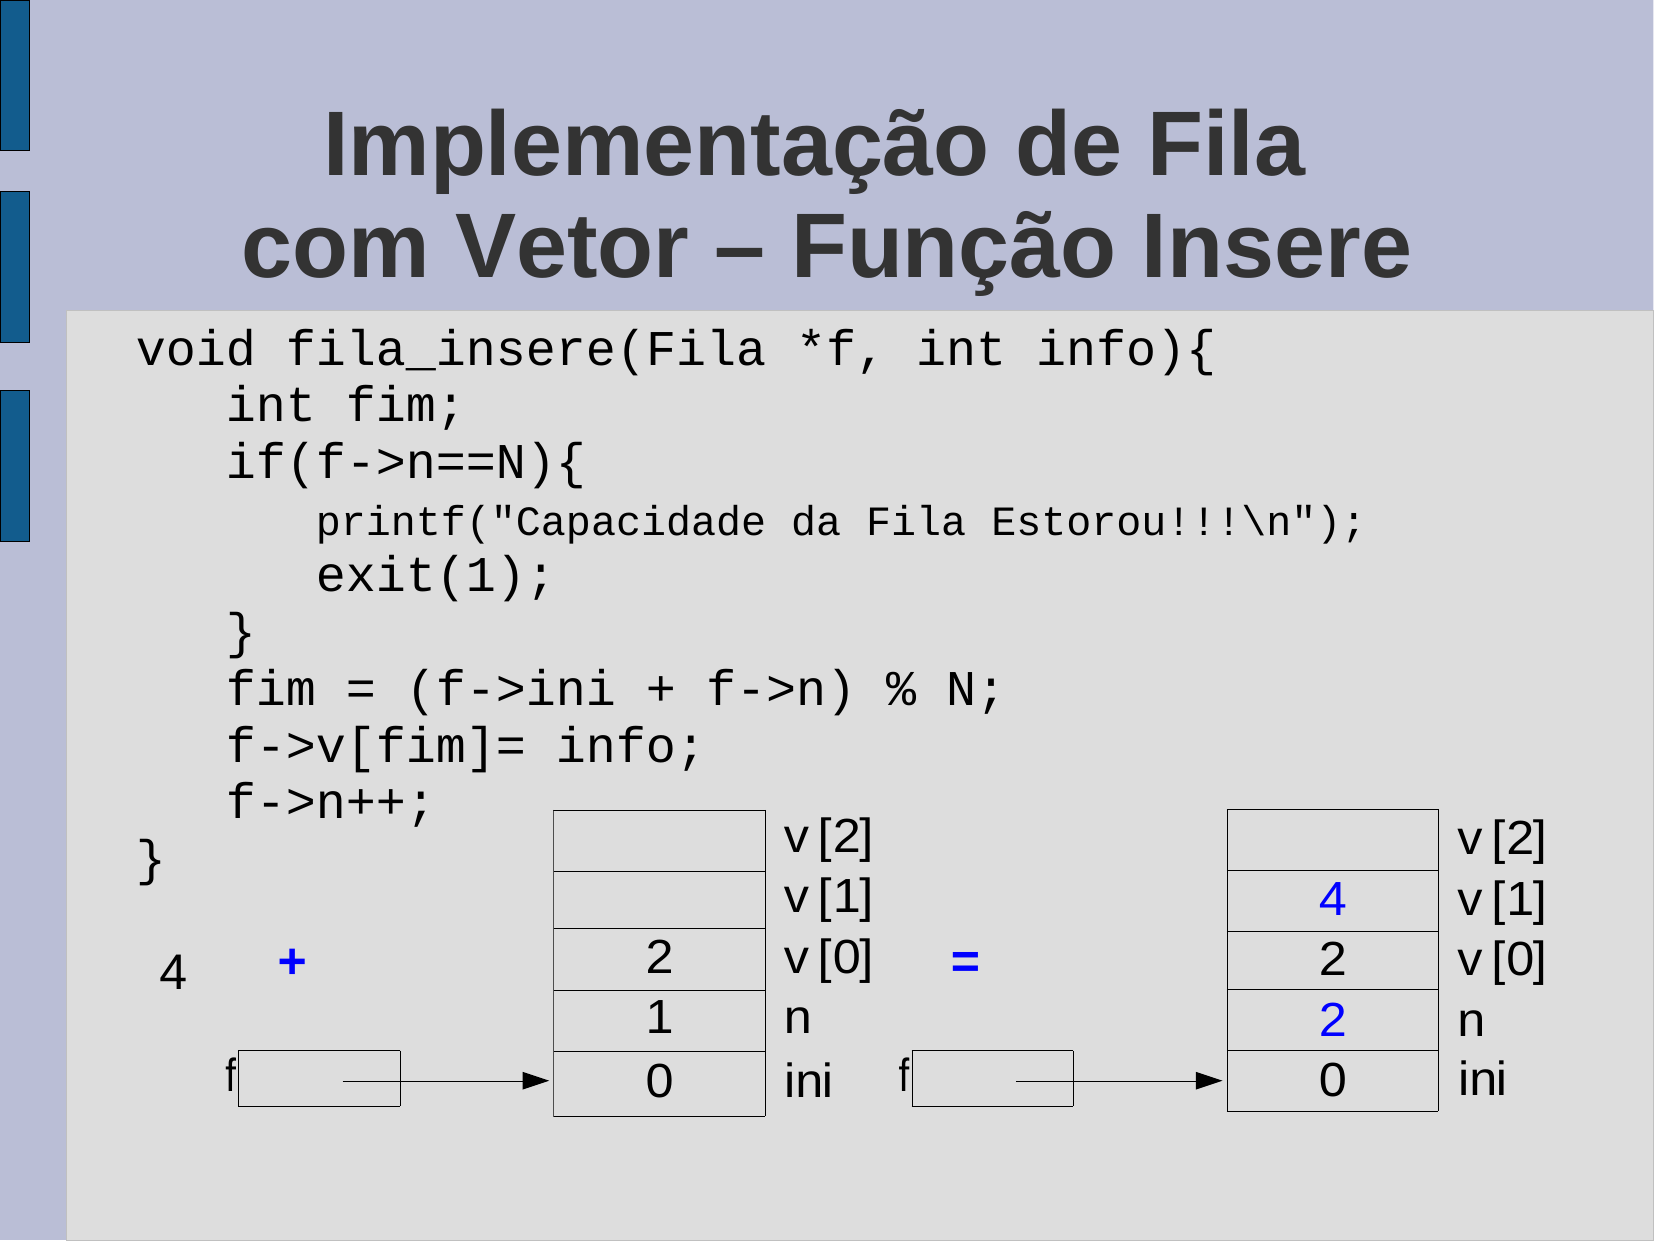

# Implementação de Fila com Vetor – Função Insere
void fila_insere(Fila *f, int info){
 int fim;
 if(f->n==N){
 printf("Capacidade da Fila Estorou!!!\n");
 exit(1);
 }
 fim = (f->ini + f->n) % N;
 f->v[fim]= info;
 f->n++;
}
+
4
=